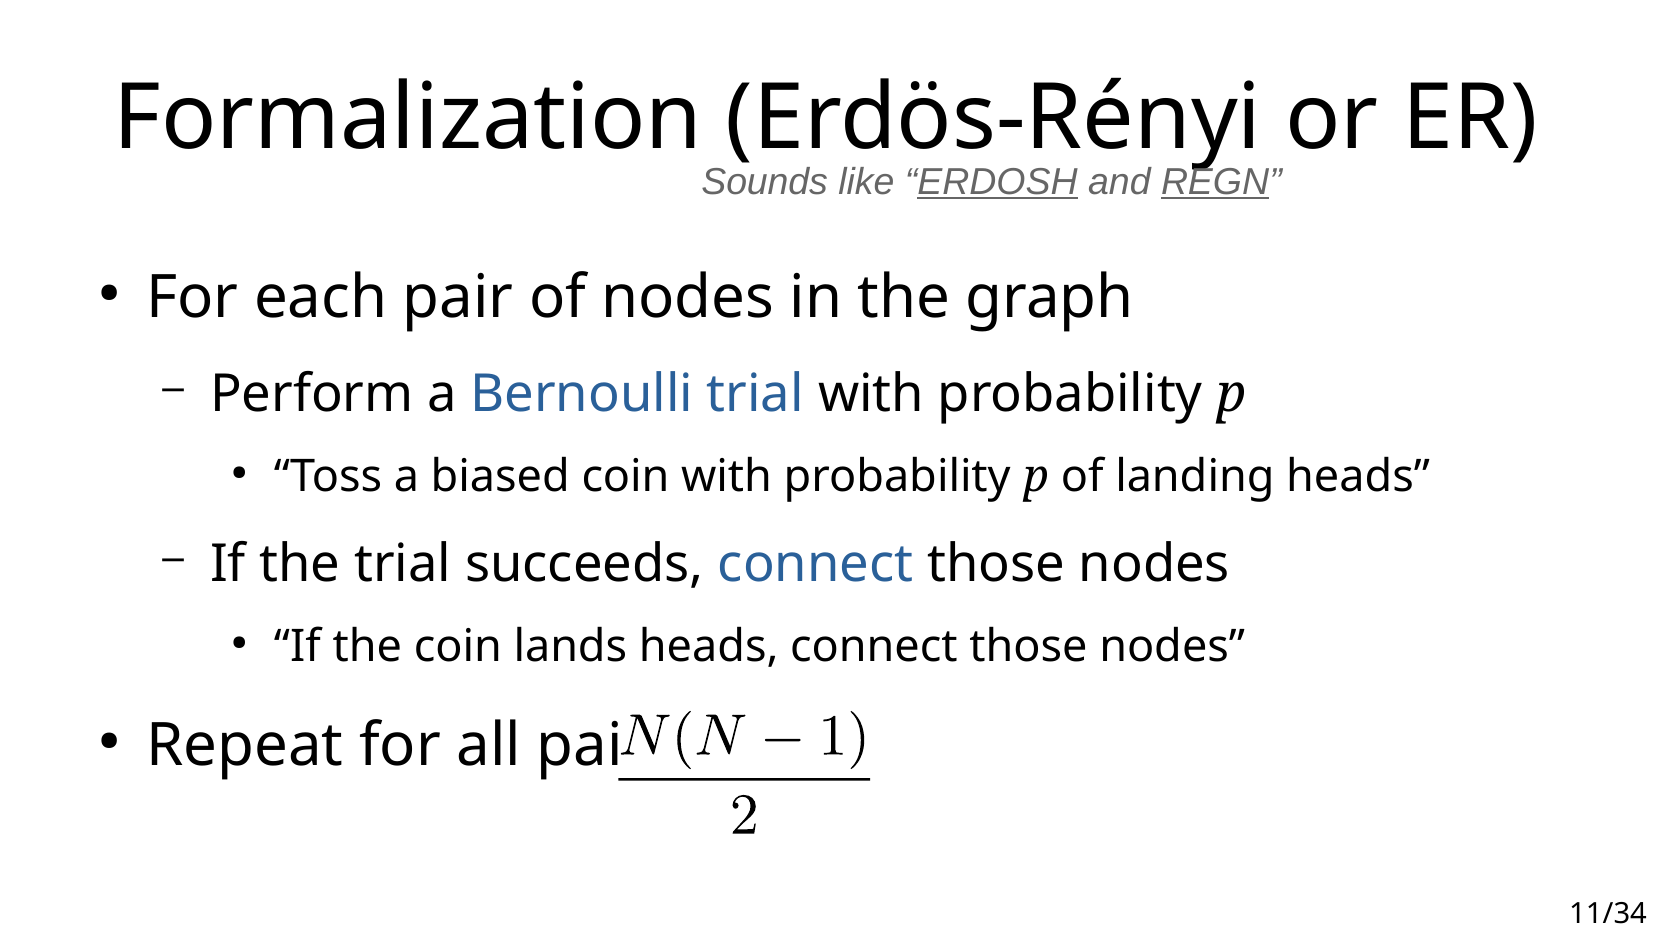

# Formalization (Erdös-Rényi or ER)
Sounds like “ERDOSH and REGN”
For each pair of nodes in the graph
Perform a Bernoulli trial with probability p
“Toss a biased coin with probability p of landing heads”
If the trial succeeds, connect those nodes
“If the coin lands heads, connect those nodes”
Repeat for all pairs
11